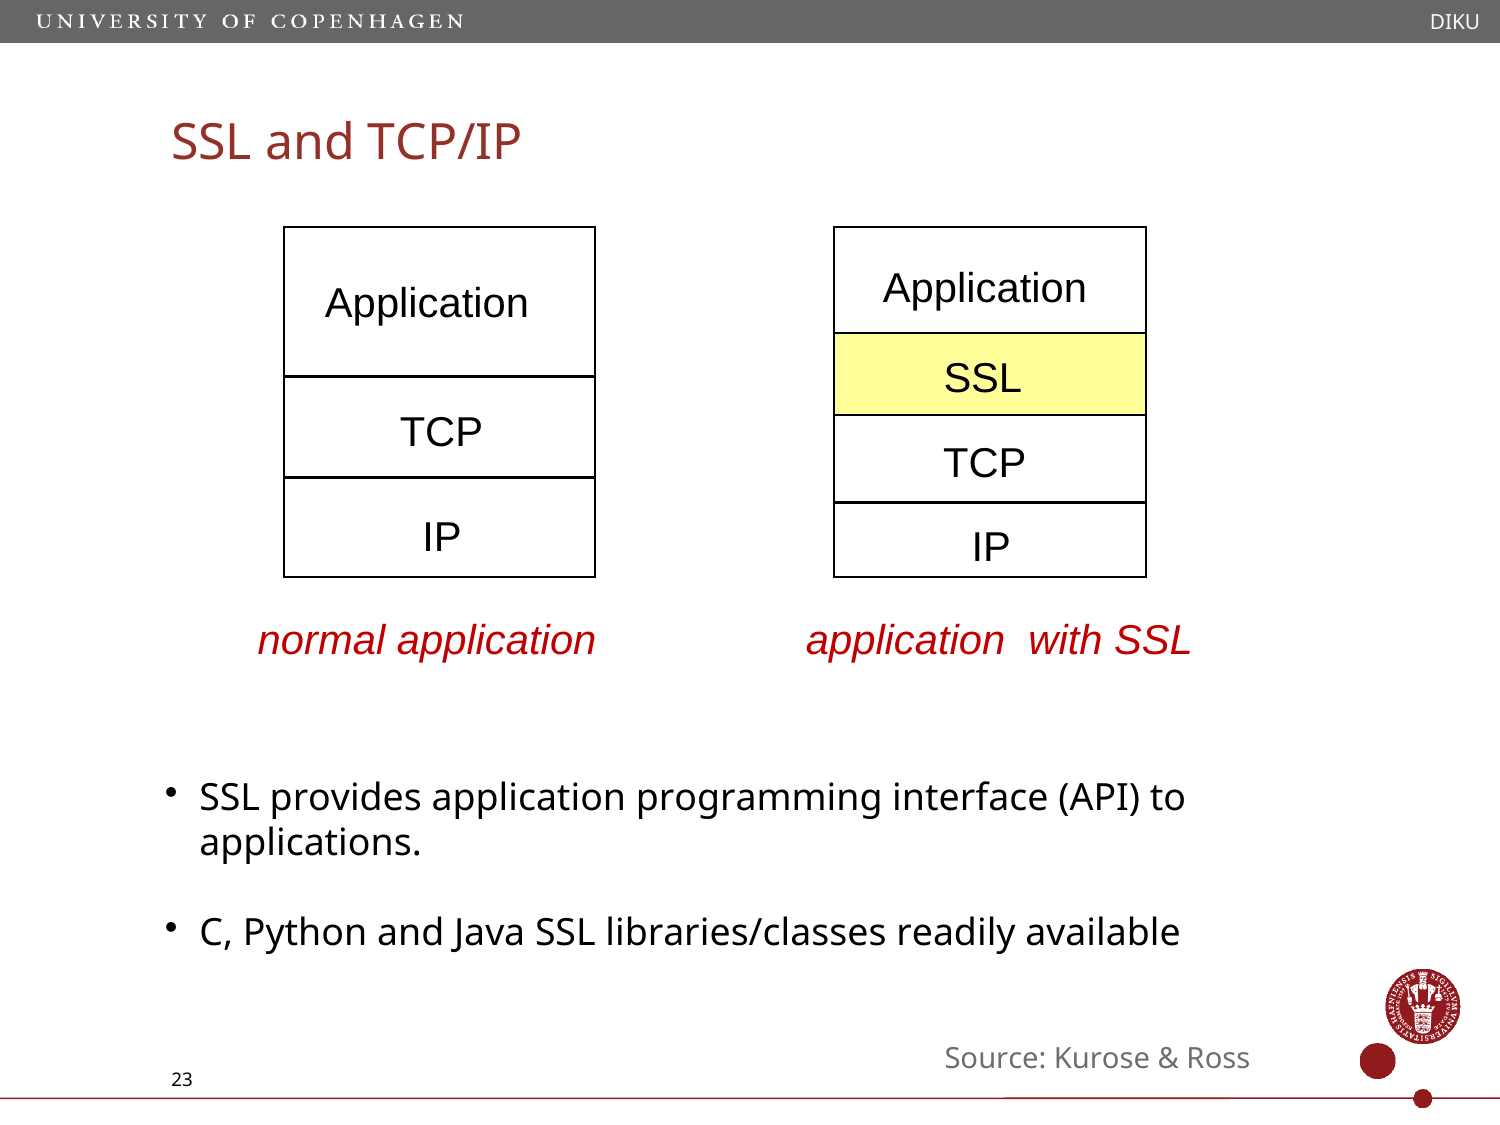

DIKU
SSL and TCP/IP
Application
TCP
IP
normal application
Application
SSL
TCP
IP
application with SSL
SSL provides application programming interface (API) to applications.
C, Python and Java SSL libraries/classes readily available
Source: Kurose & Ross